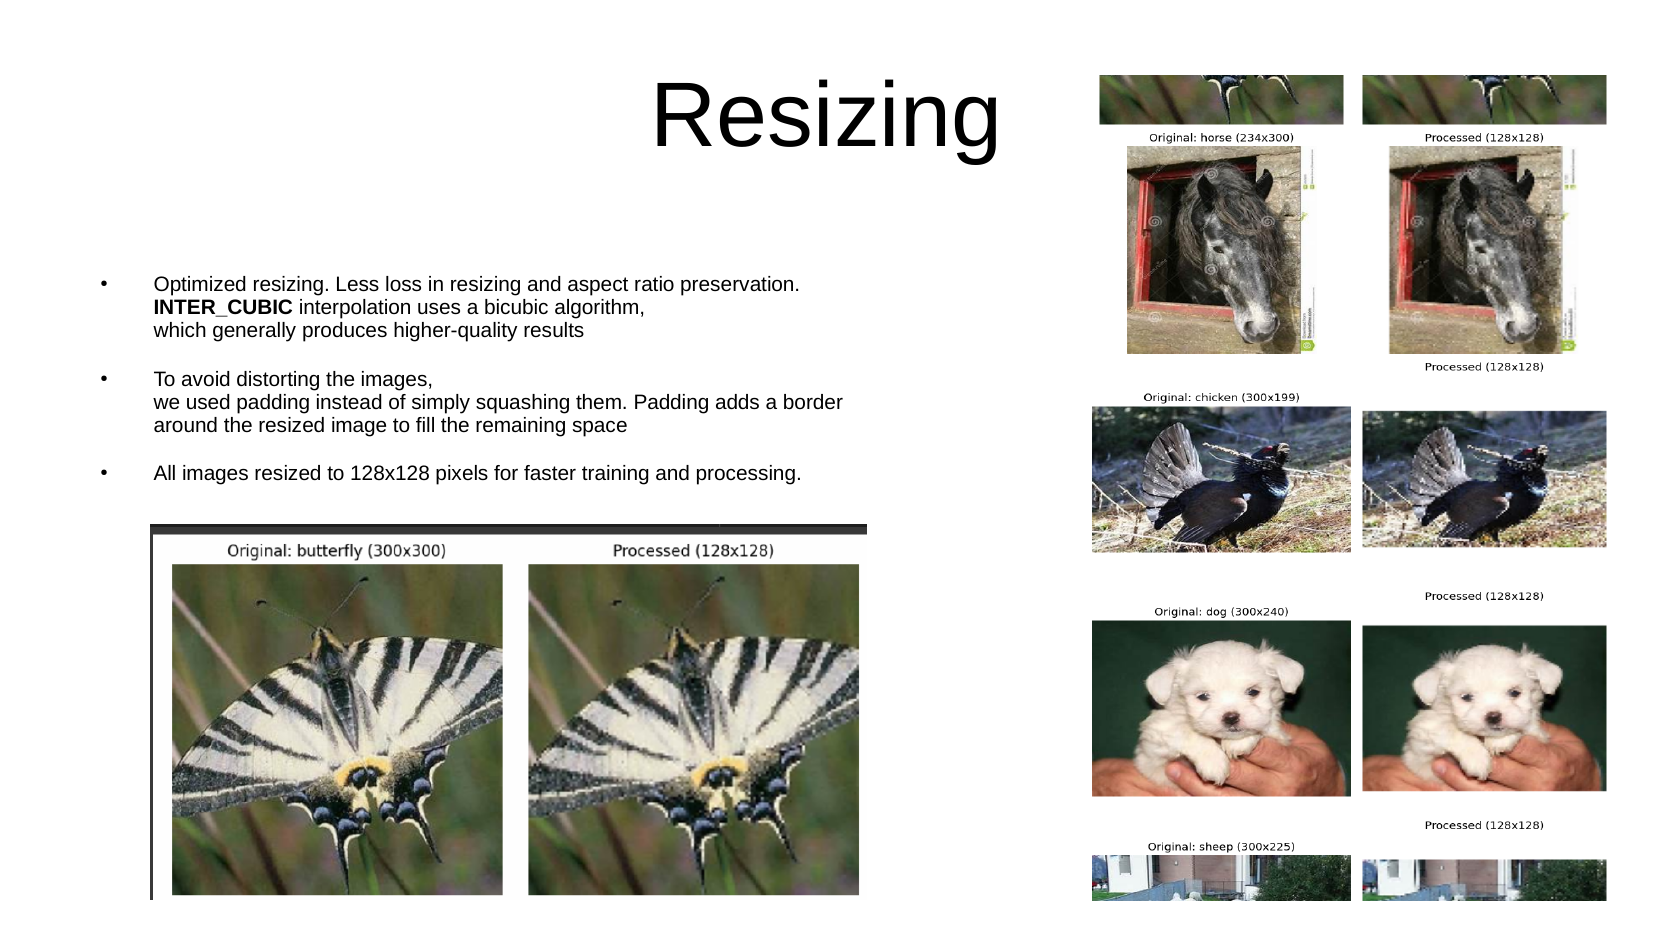

# Resizing
Optimized resizing. Less loss in resizing and aspect ratio preservation.
INTER_CUBIC interpolation uses a bicubic algorithm,
which generally produces higher-quality results
To avoid distorting the images,
we used padding instead of simply squashing them. Padding adds a border
around the resized image to fill the remaining space
All images resized to 128x128 pixels for faster training and processing.